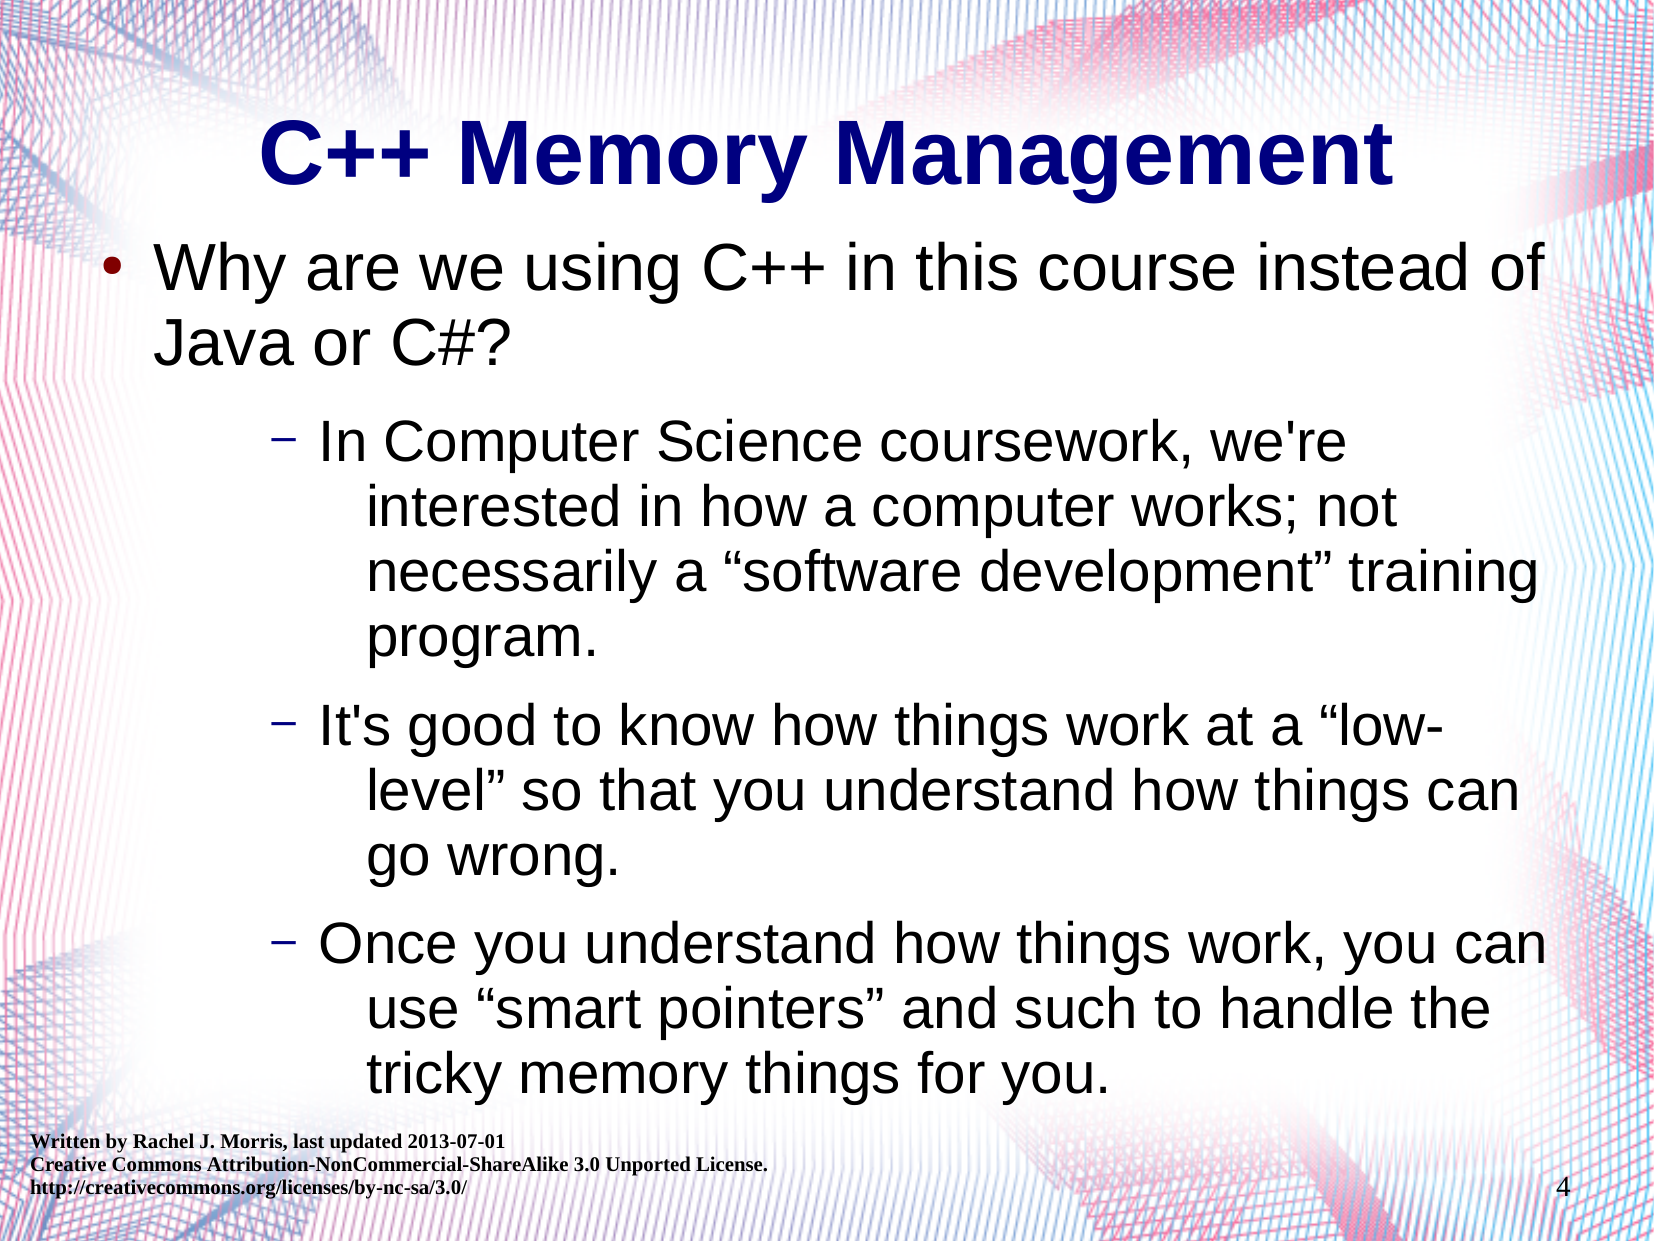

# C++ Memory Management
Why are we using C++ in this course instead of Java or C#?
In Computer Science coursework, we're interested in how a computer works; not necessarily a “software development” training program.
It's good to know how things work at a “low-level” so that you understand how things can go wrong.
Once you understand how things work, you can use “smart pointers” and such to handle the tricky memory things for you.
4